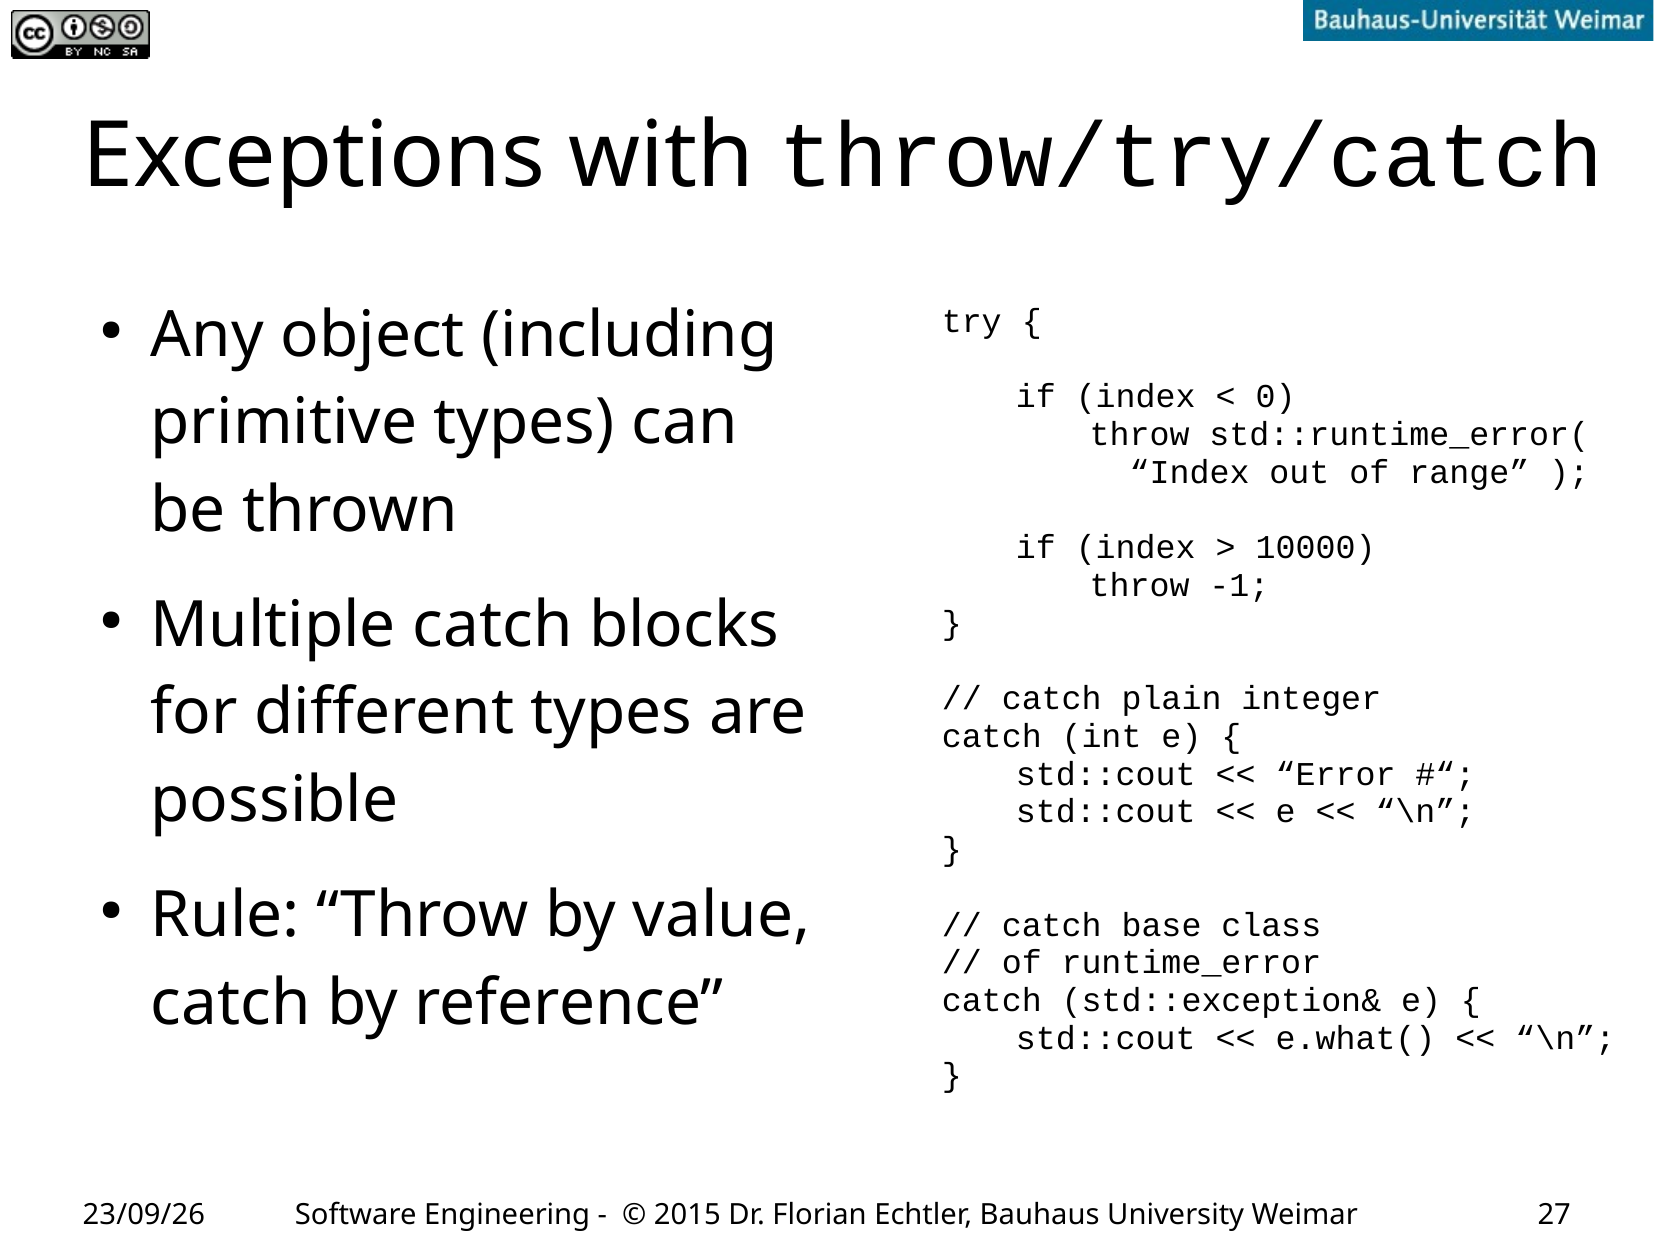

# Exceptions with throw/try/catch
Any object (including primitive types) can be thrown
Multiple catch blocks for different types are possible
Rule: “Throw by value, catch by reference”
try {
	if (index < 0)
		throw std::runtime_error(
		 “Index out of range” );
	if (index > 10000)
		throw -1;
}
// catch plain integer
catch (int e) {
	std::cout << “Error #“;
	std::cout << e << “\n”;
}
// catch base class
// of runtime_error
catch (std::exception& e) {
	std::cout << e.what() << “\n”;
}
Software Engineering - © 2015 Dr. Florian Echtler, Bauhaus University Weimar
27